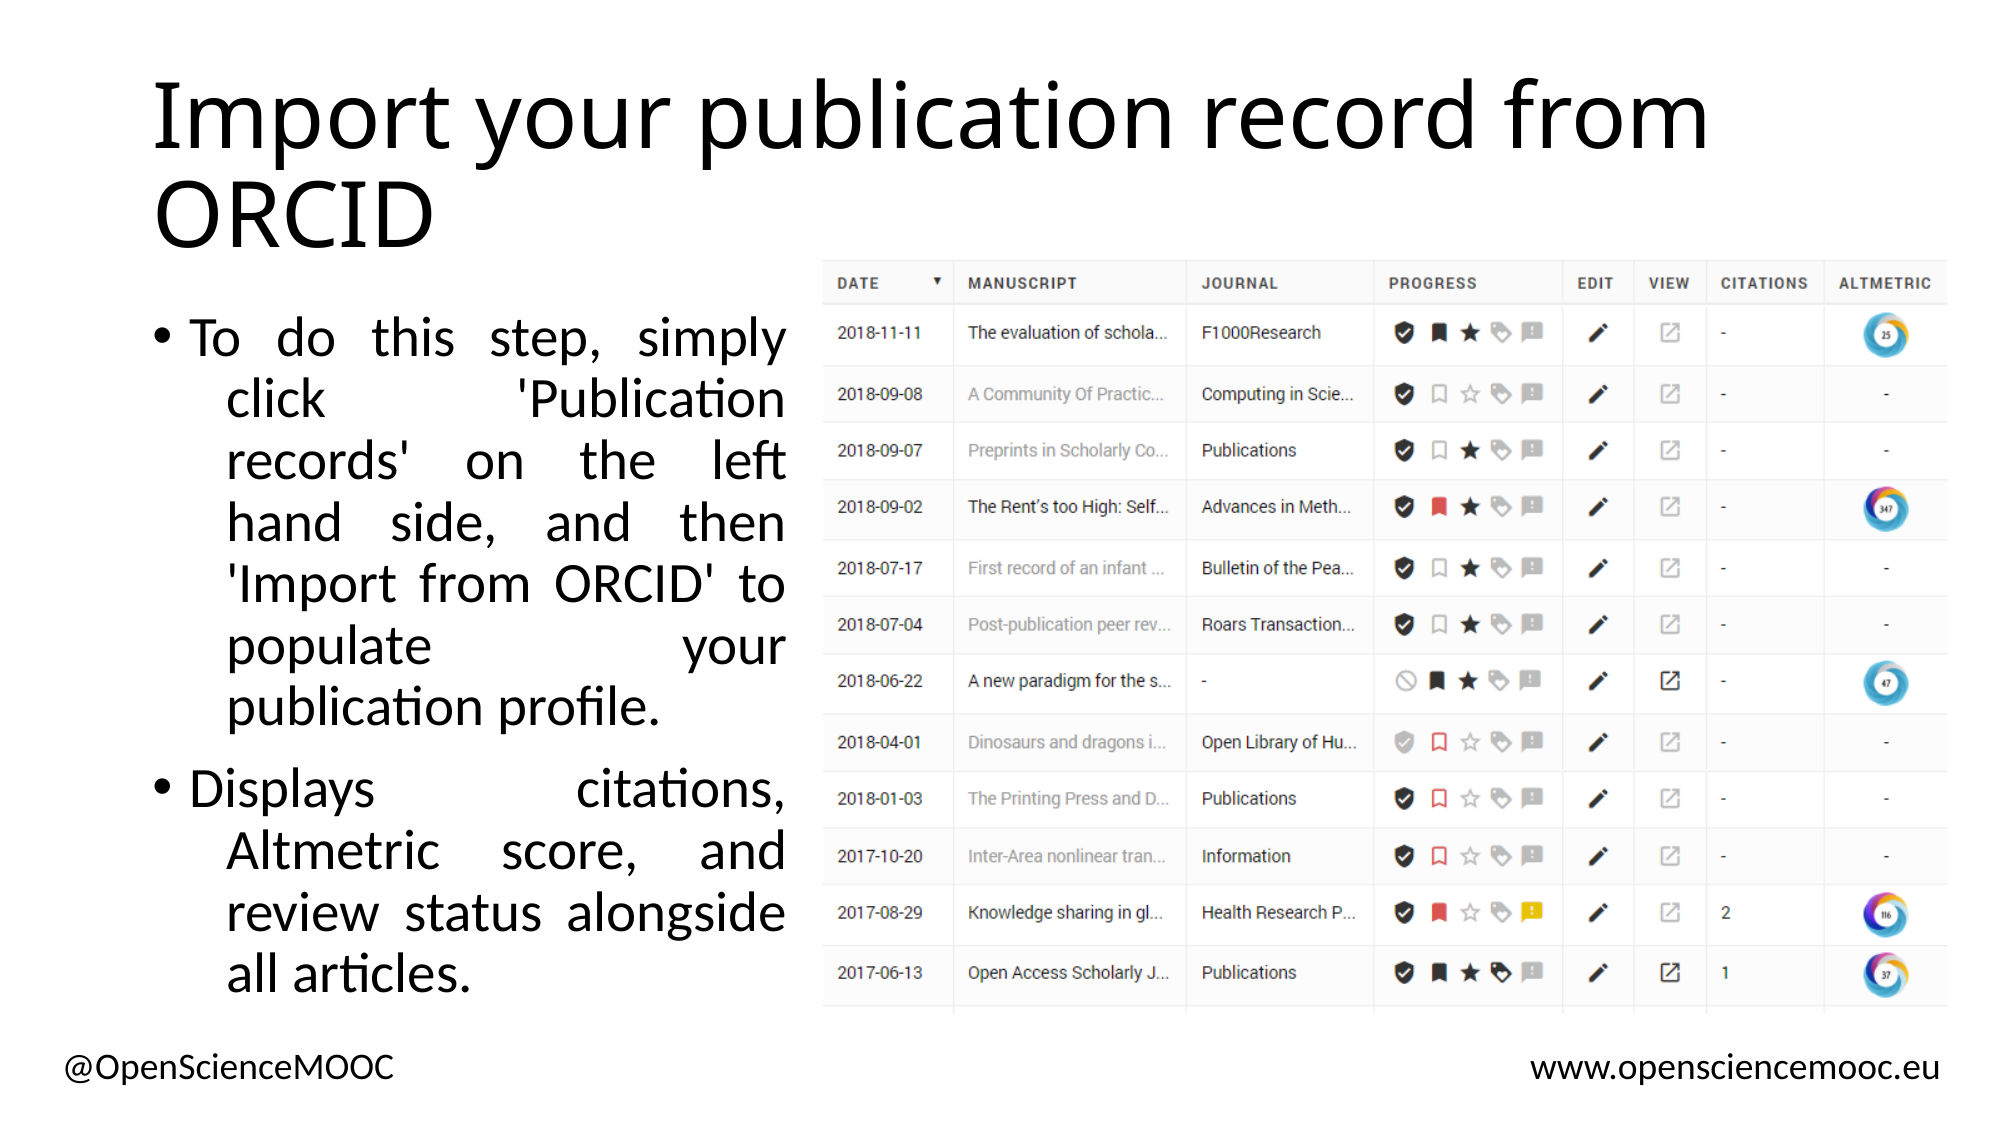

# Import your publication record from ORCID
To do this step, simply click 'Publication records' on the left hand side, and then 'Import from ORCID' to populate your publication profile.
Displays citations, Altmetric score, and review status alongside all articles.
@OpenScienceMOOC
www.opensciencemooc.eu